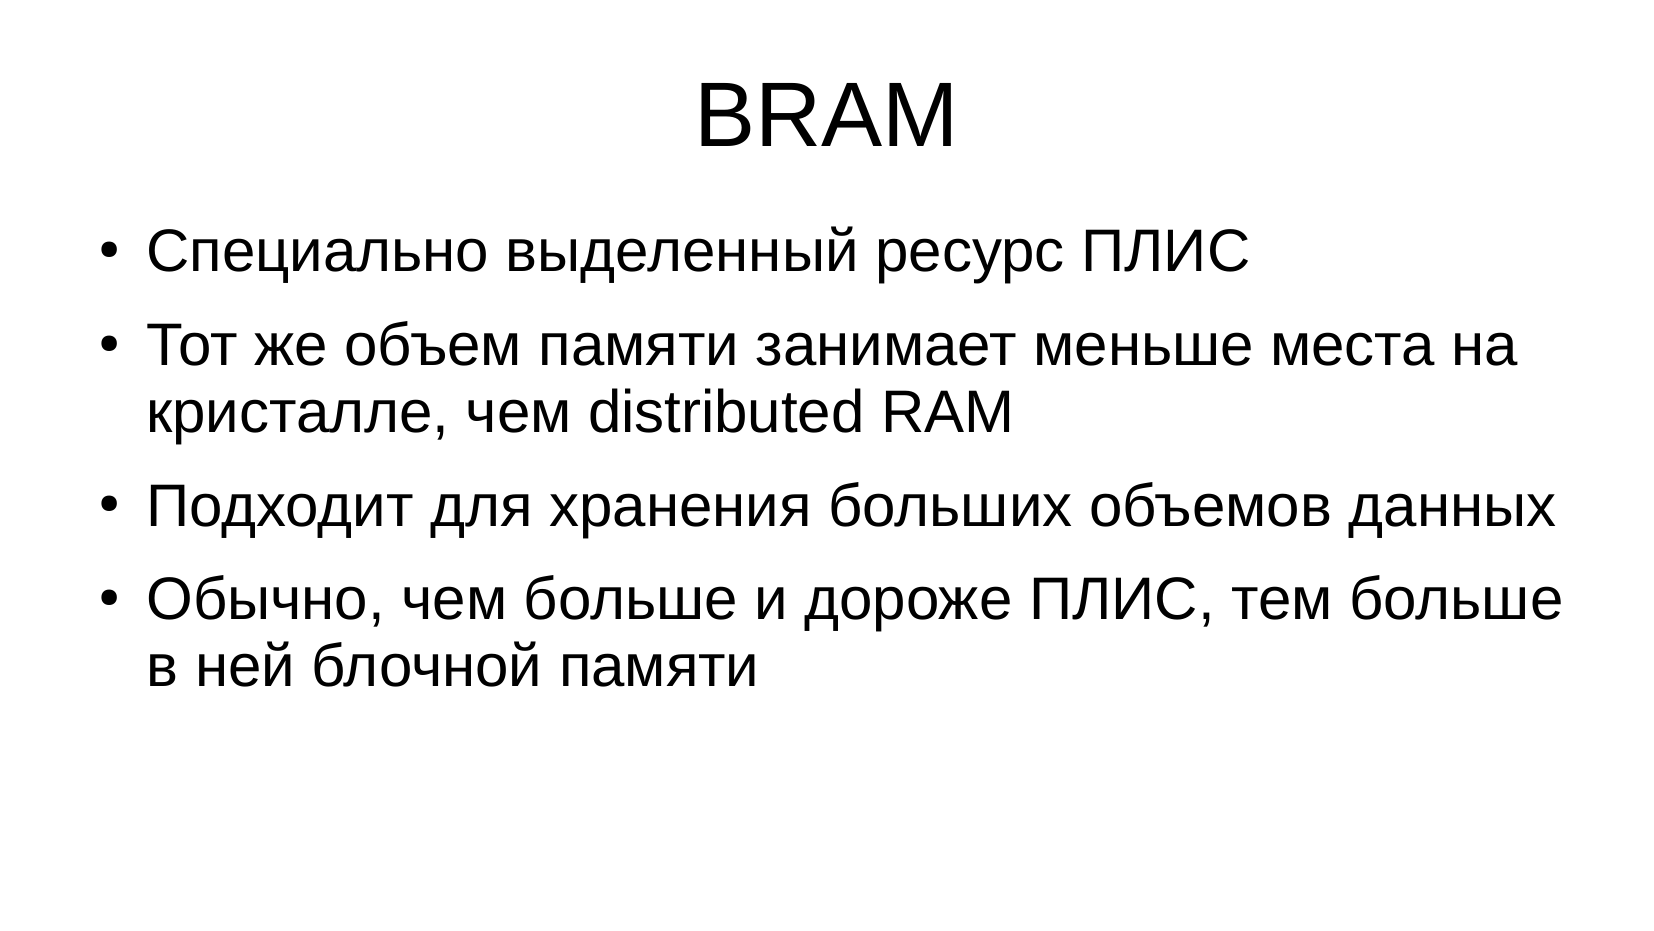

# BRAM
Специально выделенный ресурс ПЛИС
Тот же объем памяти занимает меньше места на кристалле, чем distributed RAM
Подходит для хранения больших объемов данных
Обычно, чем больше и дороже ПЛИС, тем больше в ней блочной памяти